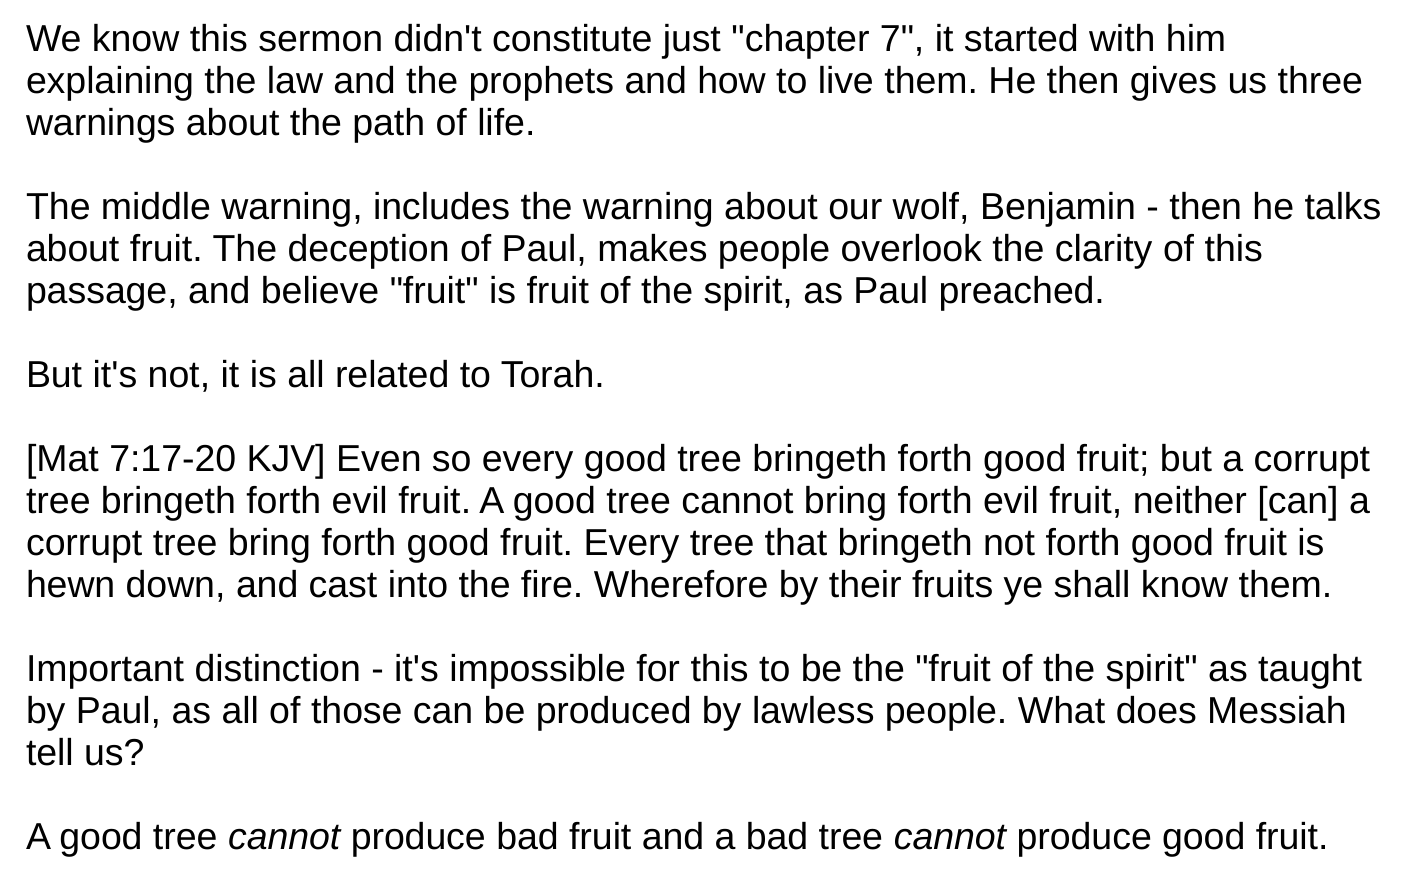

We know this sermon didn't constitute just "chapter 7", it started with him explaining the law and the prophets and how to live them. He then gives us three warnings about the path of life.
The middle warning, includes the warning about our wolf, Benjamin - then he talks about fruit. The deception of Paul, makes people overlook the clarity of this passage, and believe "fruit" is fruit of the spirit, as Paul preached.
But it's not, it is all related to Torah.
[Mat 7:17-20 KJV] Even so every good tree bringeth forth good fruit; but a corrupt tree bringeth forth evil fruit. A good tree cannot bring forth evil fruit, neither [can] a corrupt tree bring forth good fruit. Every tree that bringeth not forth good fruit is hewn down, and cast into the fire. Wherefore by their fruits ye shall know them.
Important distinction - it's impossible for this to be the "fruit of the spirit" as taught by Paul, as all of those can be produced by lawless people. What does Messiah tell us?
A good tree cannot produce bad fruit and a bad tree cannot produce good fruit.
[Pro 11:30-31 KJV] The fruit of the righteous [is] a tree of life; and he that winneth souls [is] wise. Behold, the righteous shall be recompensed in the earth: much more the wicked and the sinner.
[Rev 22:14 KJV] Blessed [are] they that do his commandments, that they may have right to the tree of life, and may enter in through the gates into the city.
The way the Church interprets that last passage is that Messiah changed Torah - this is because of the wolf, Paul. If Messiah abrogated, changed, or disobeyed any of Torah - how is he without sin?
[1Jo 3:4 KJV] Whosoever committeth sin transgresseth also the law: for sin is the transgression of the law.